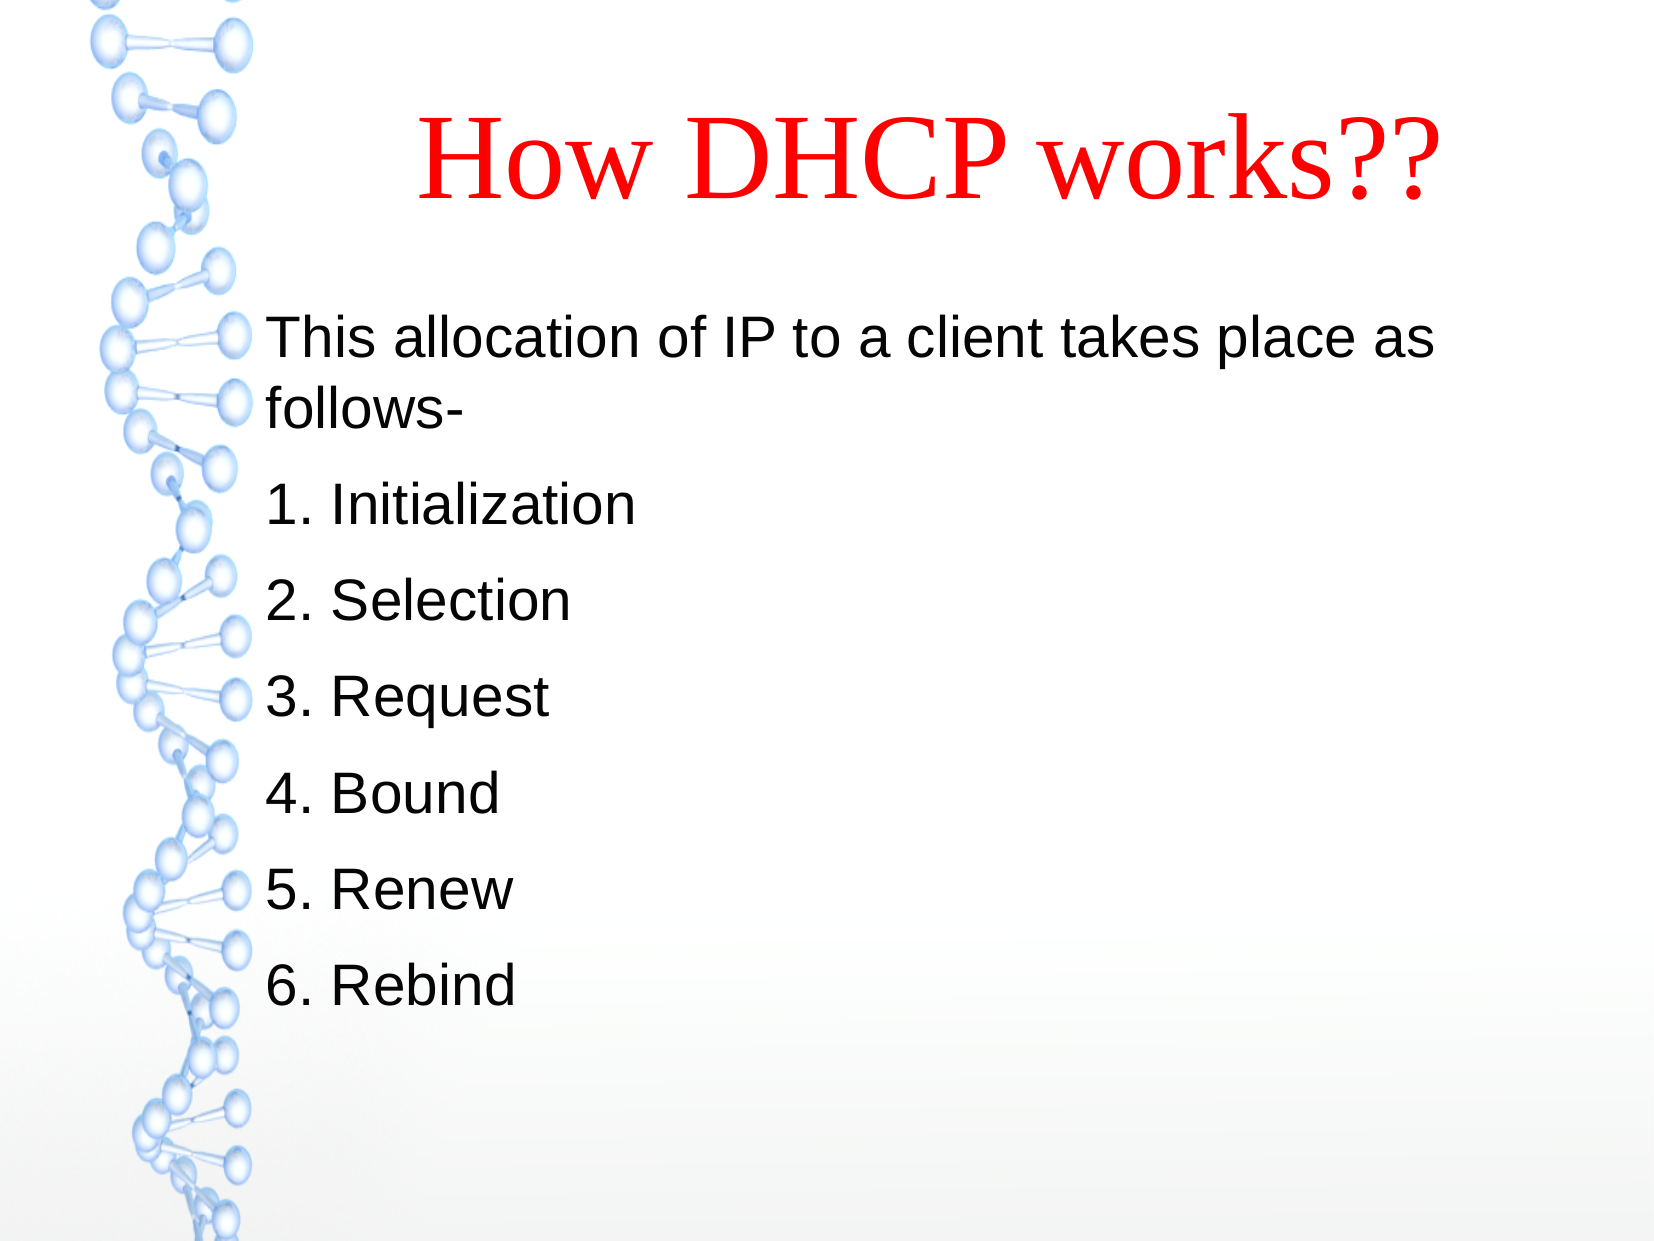

# How DHCP works??
This allocation of IP to a client takes place as follows-
1. Initialization
2. Selection
3. Request
4. Bound
5. Renew
6. Rebind